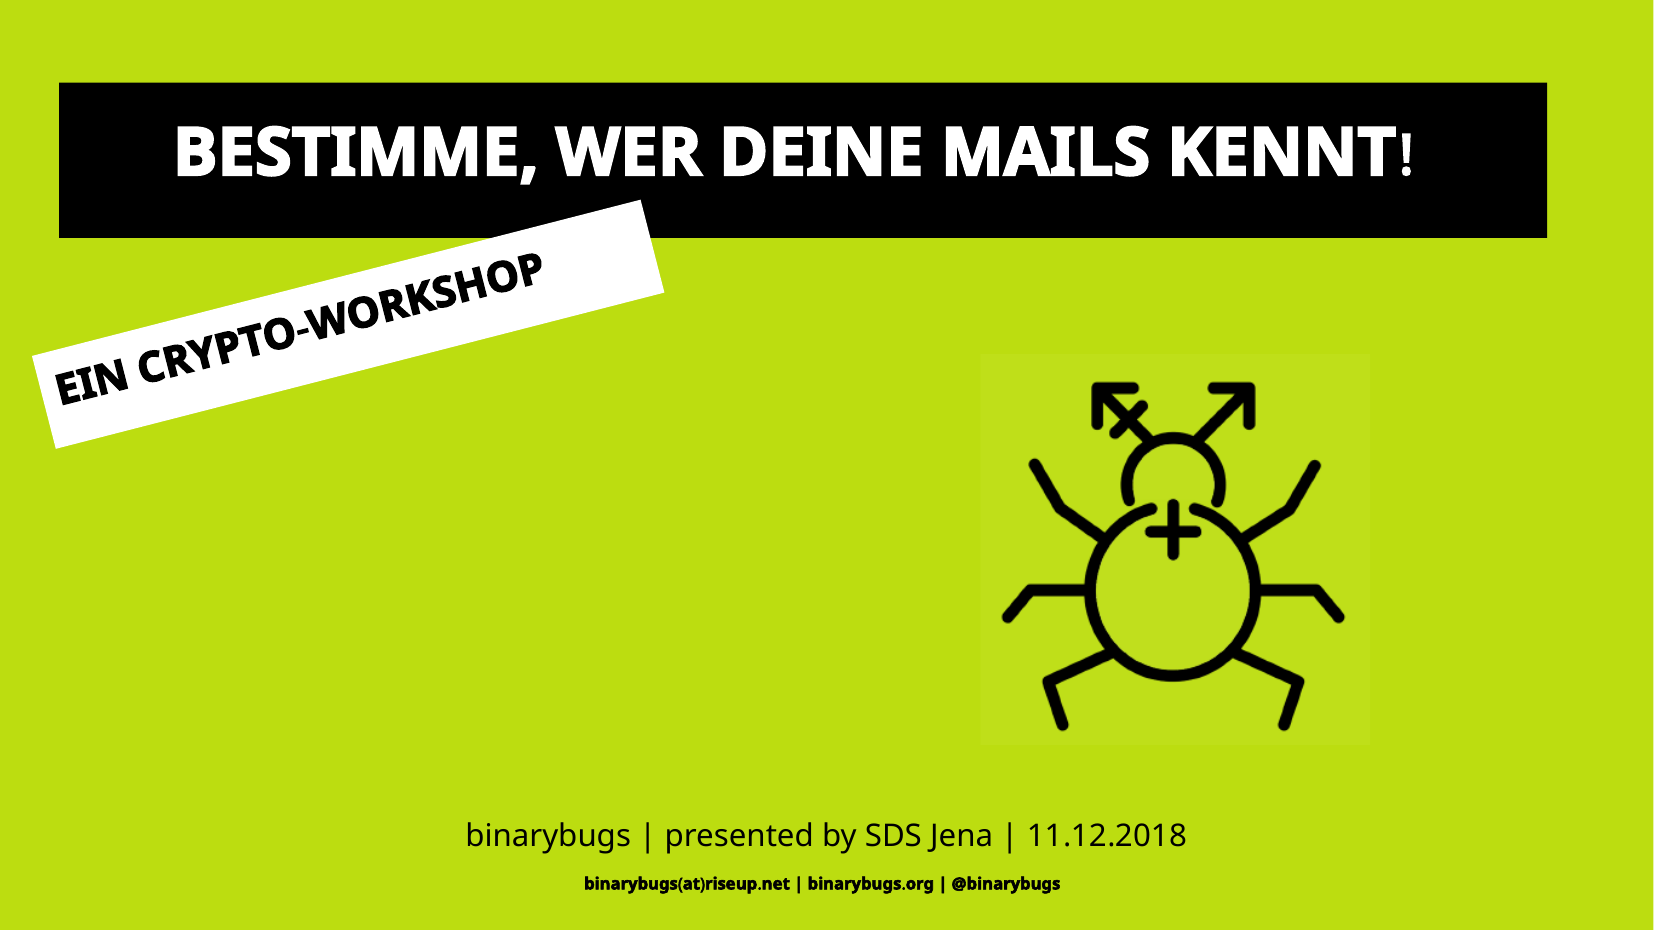

# BESTIMME, WER DEINE MAILS KENNT!
EIN CRYPTO-WORKSHOP
binarybugs | presented by SDS Jena | 11.12.2018
binarybugs(at)riseup.net | binarybugs.org | @binarybugs